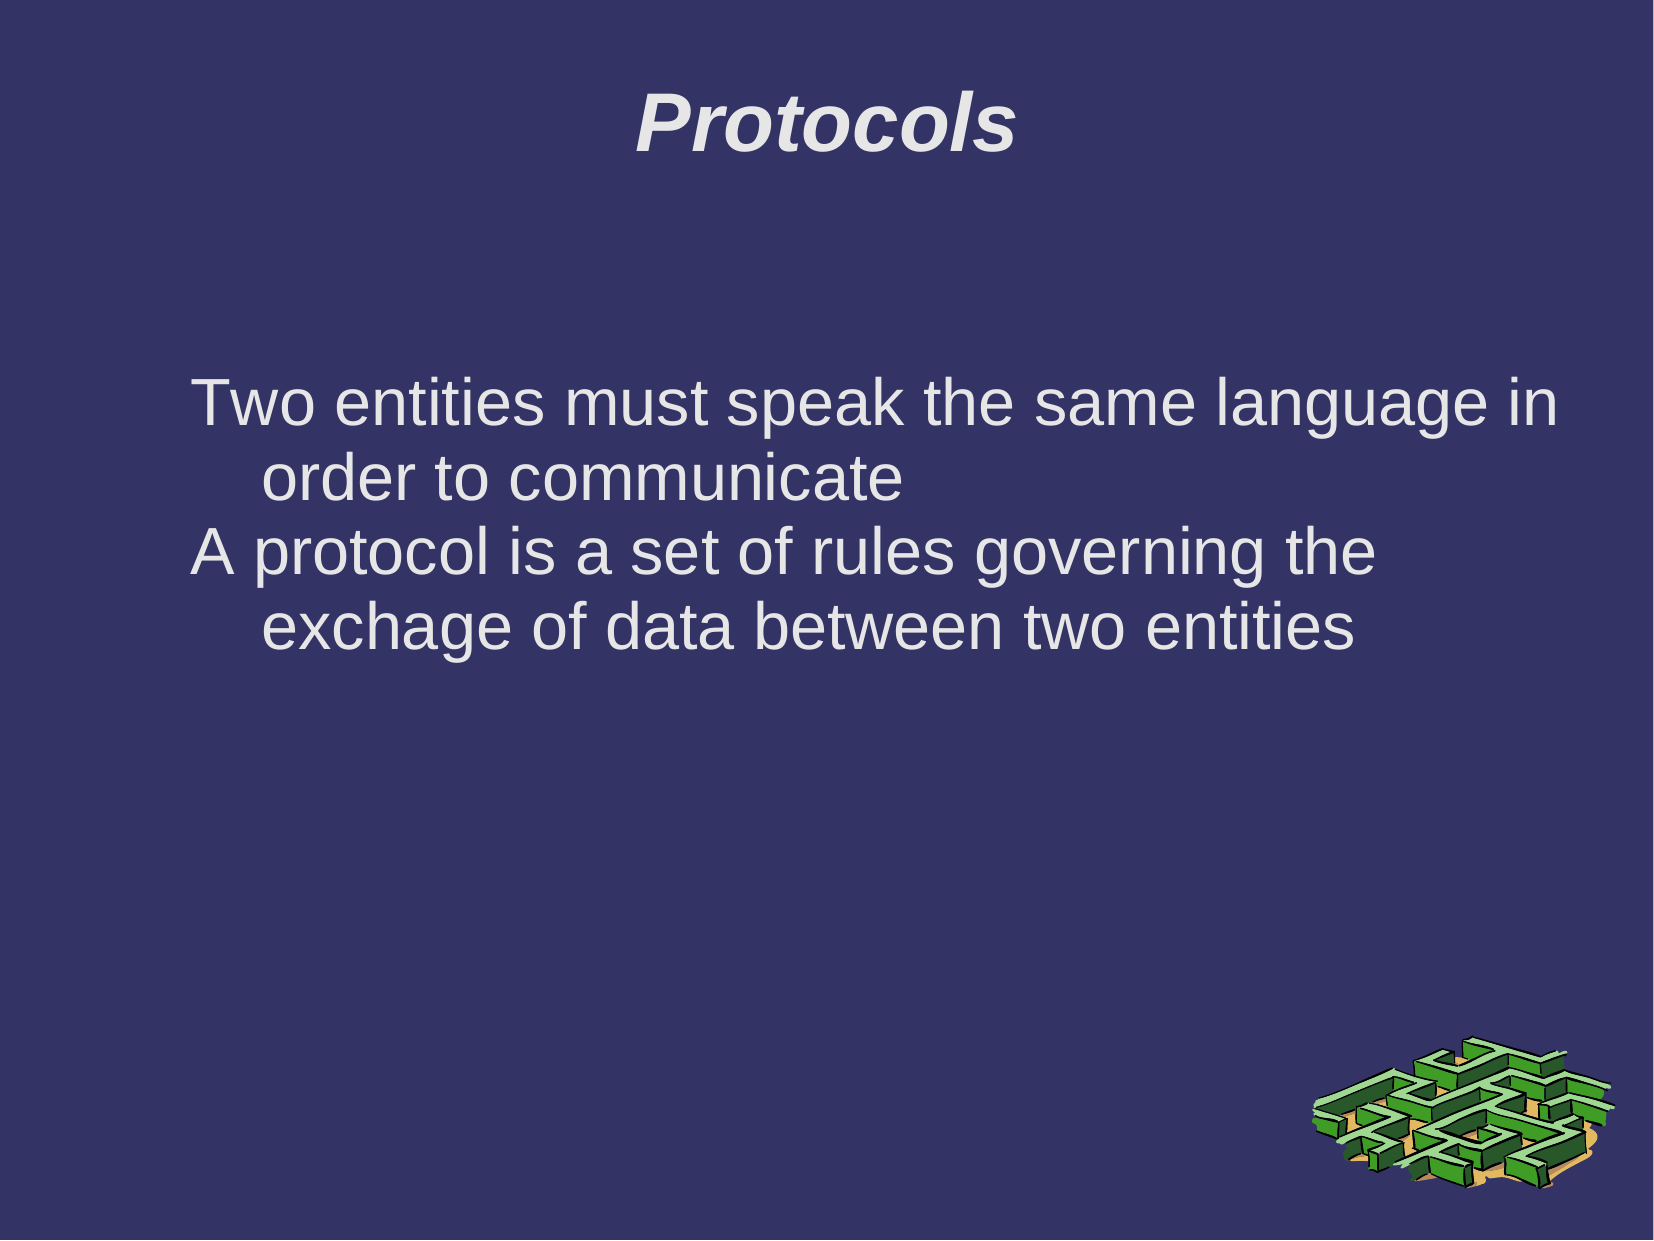

# Protocols
Two entities must speak the same language in order to communicate
A protocol is a set of rules governing the exchage of data between two entities